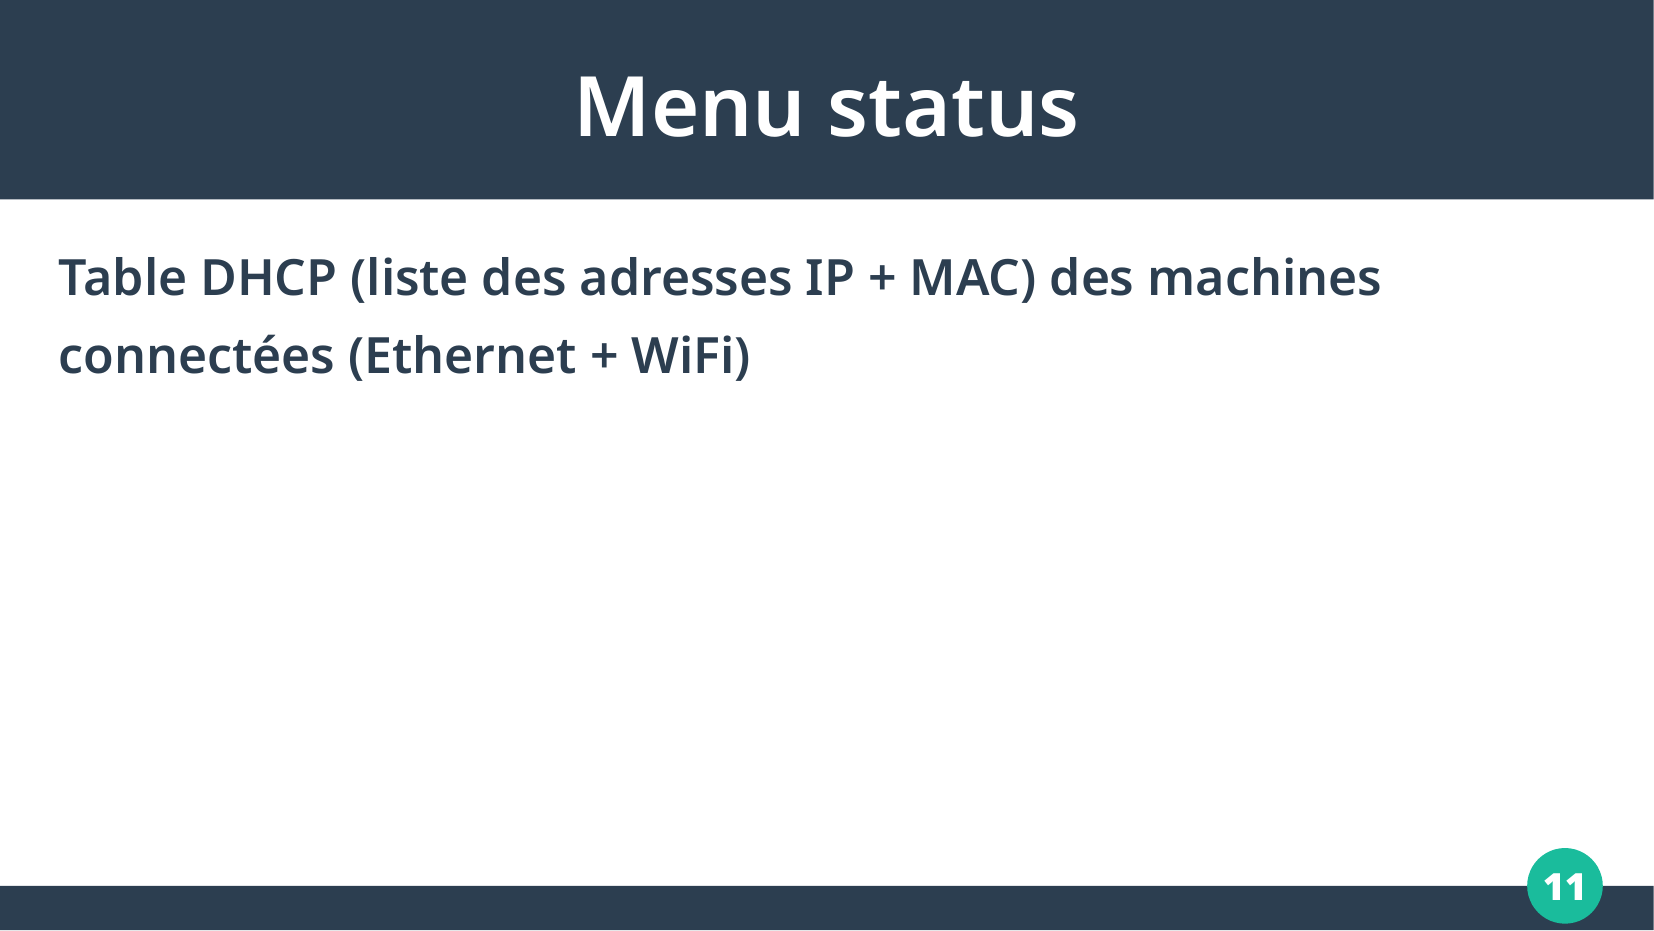

# Menu status
Table DHCP (liste des adresses IP + MAC) des machines connectées (Ethernet + WiFi)